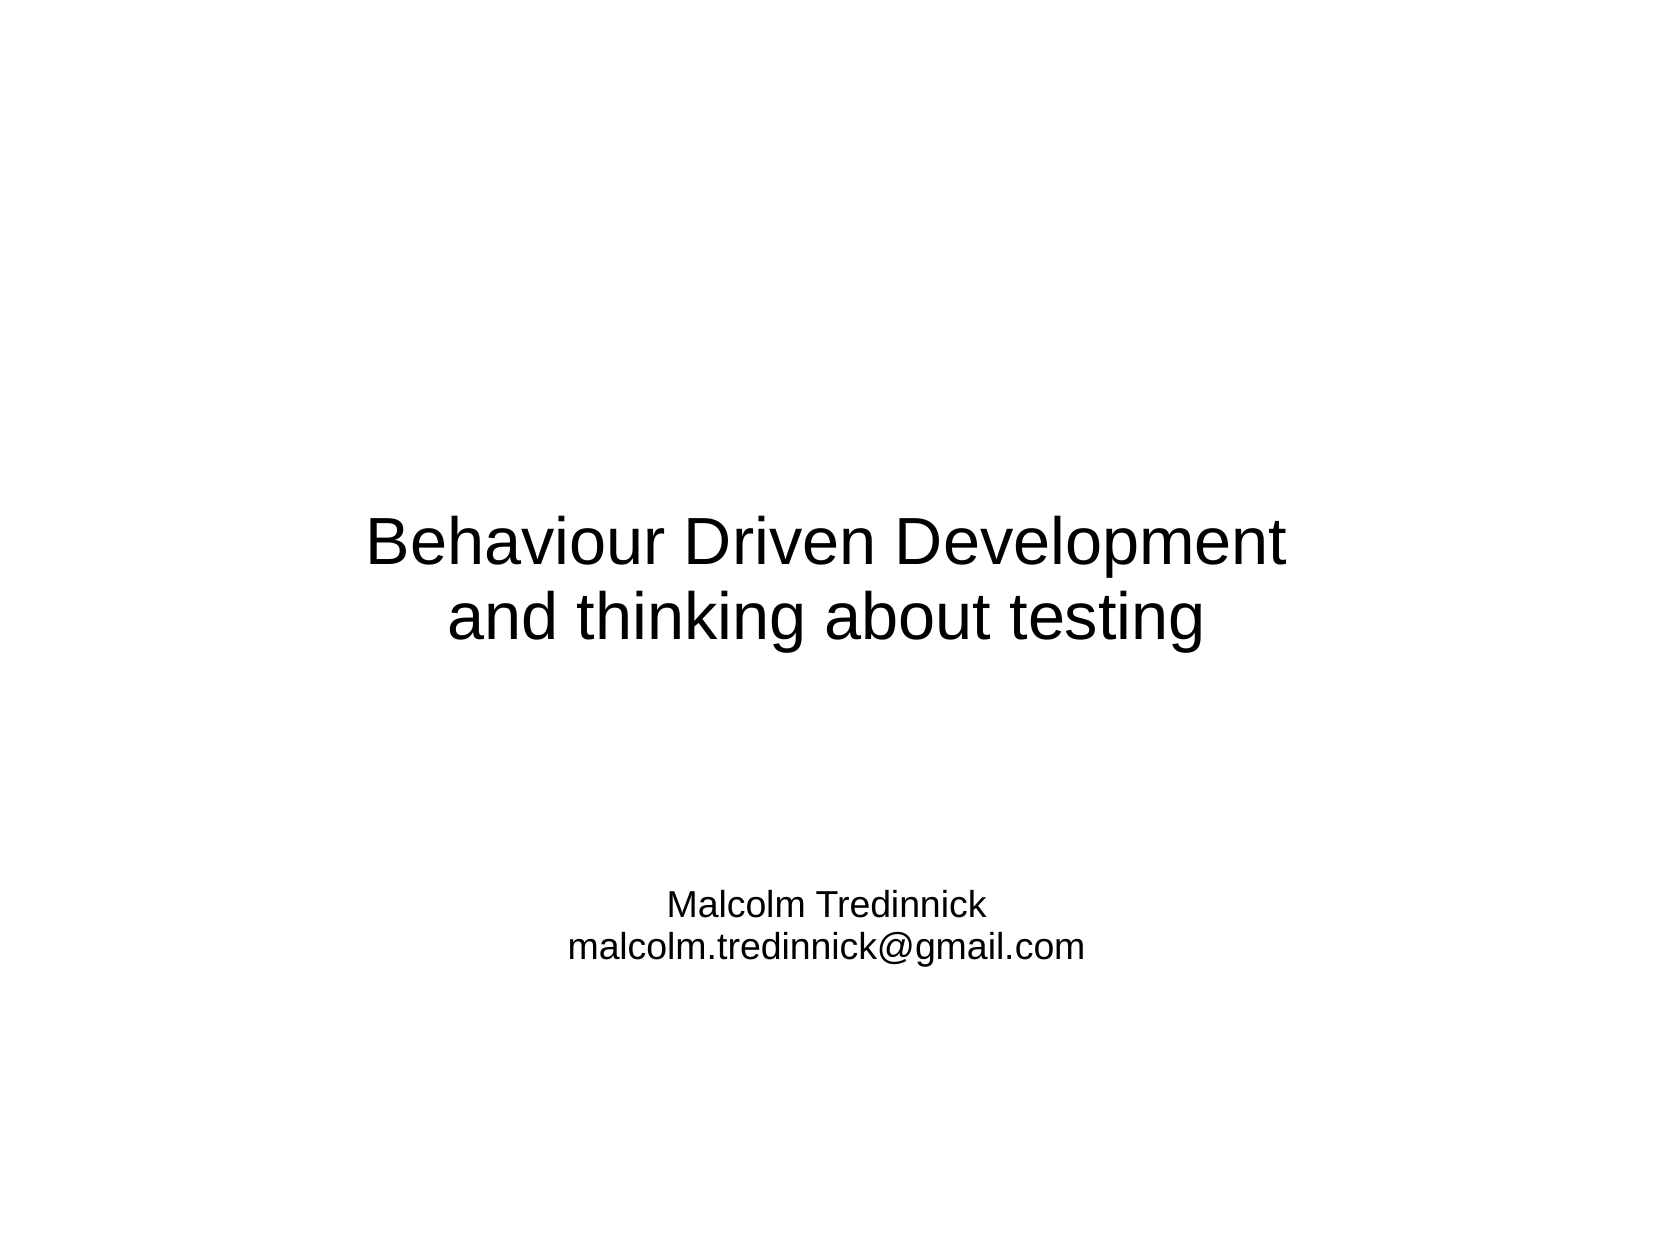

# Behaviour Driven Development
and thinking about testing
Malcolm Tredinnick
malcolm.tredinnick@gmail.com